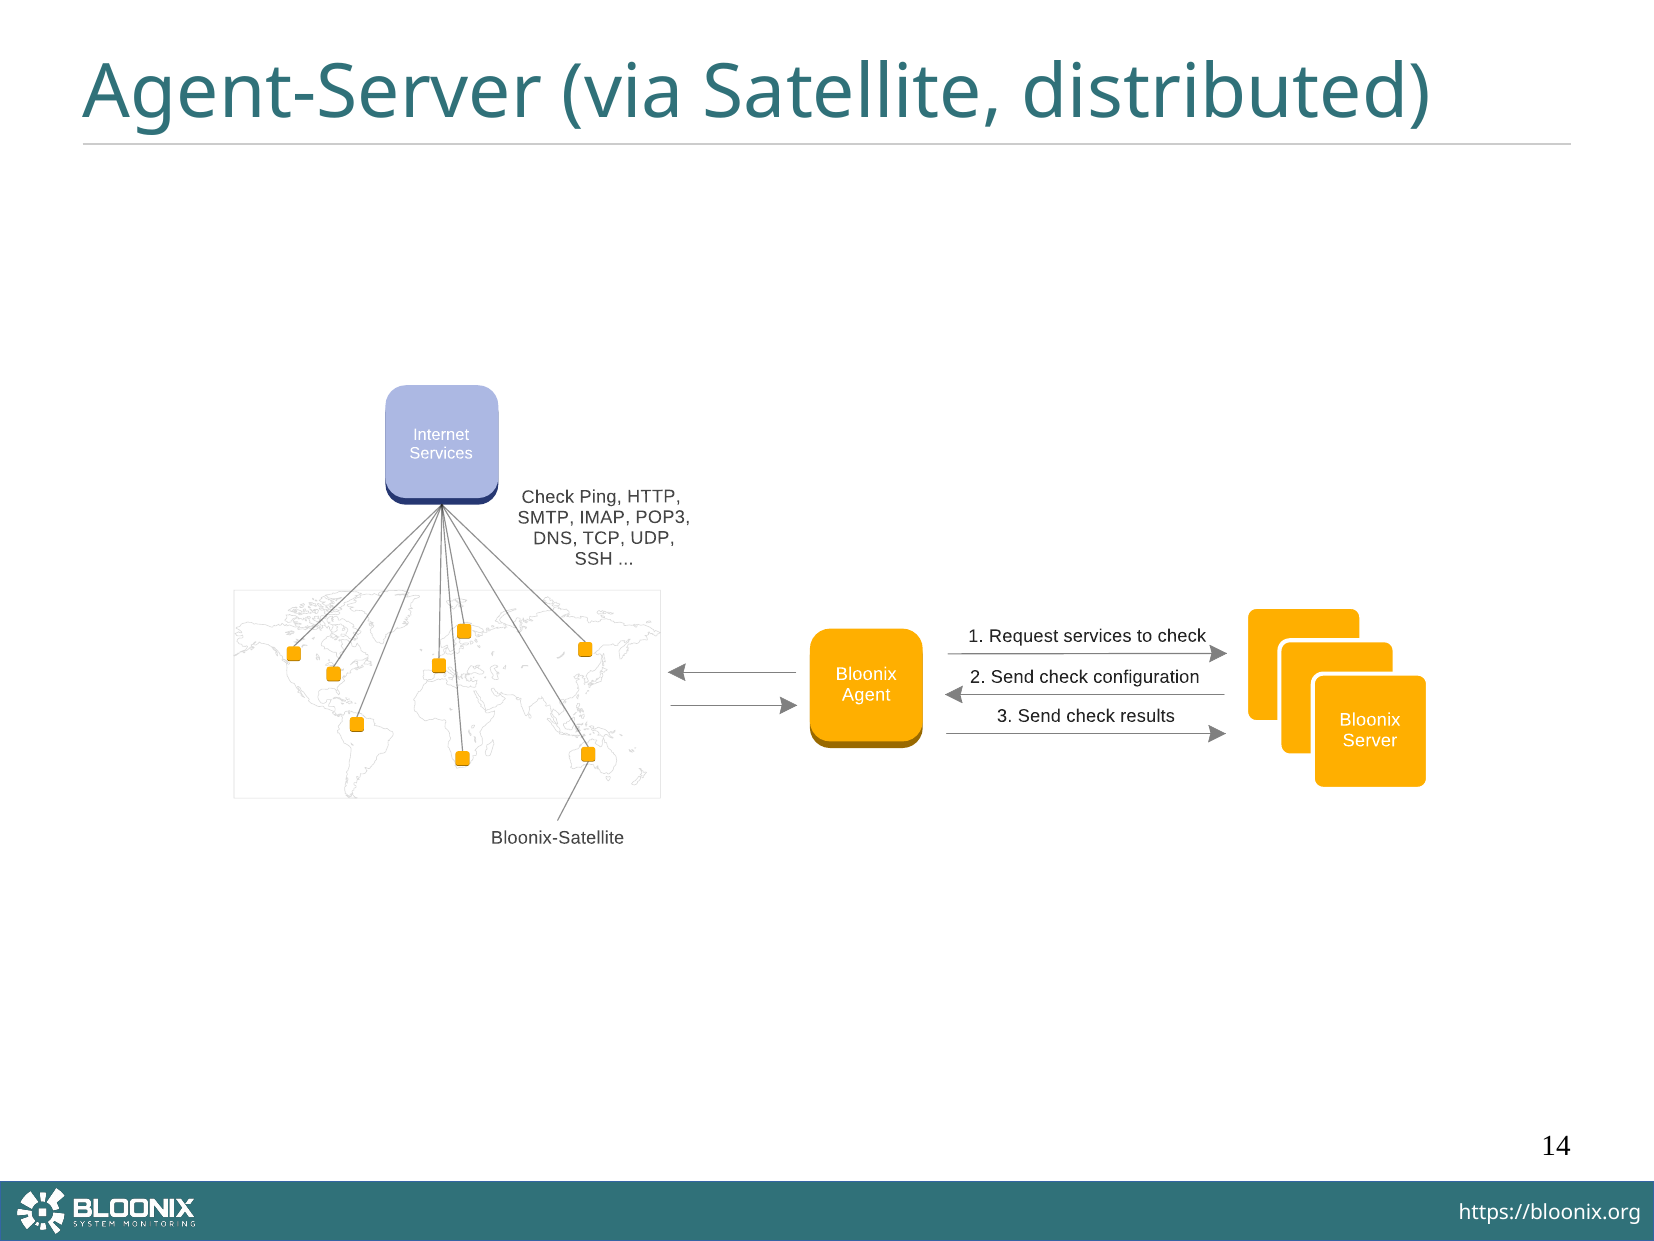

# Agent-Server (via Satellite, distributed)
14
https://bloonix.org